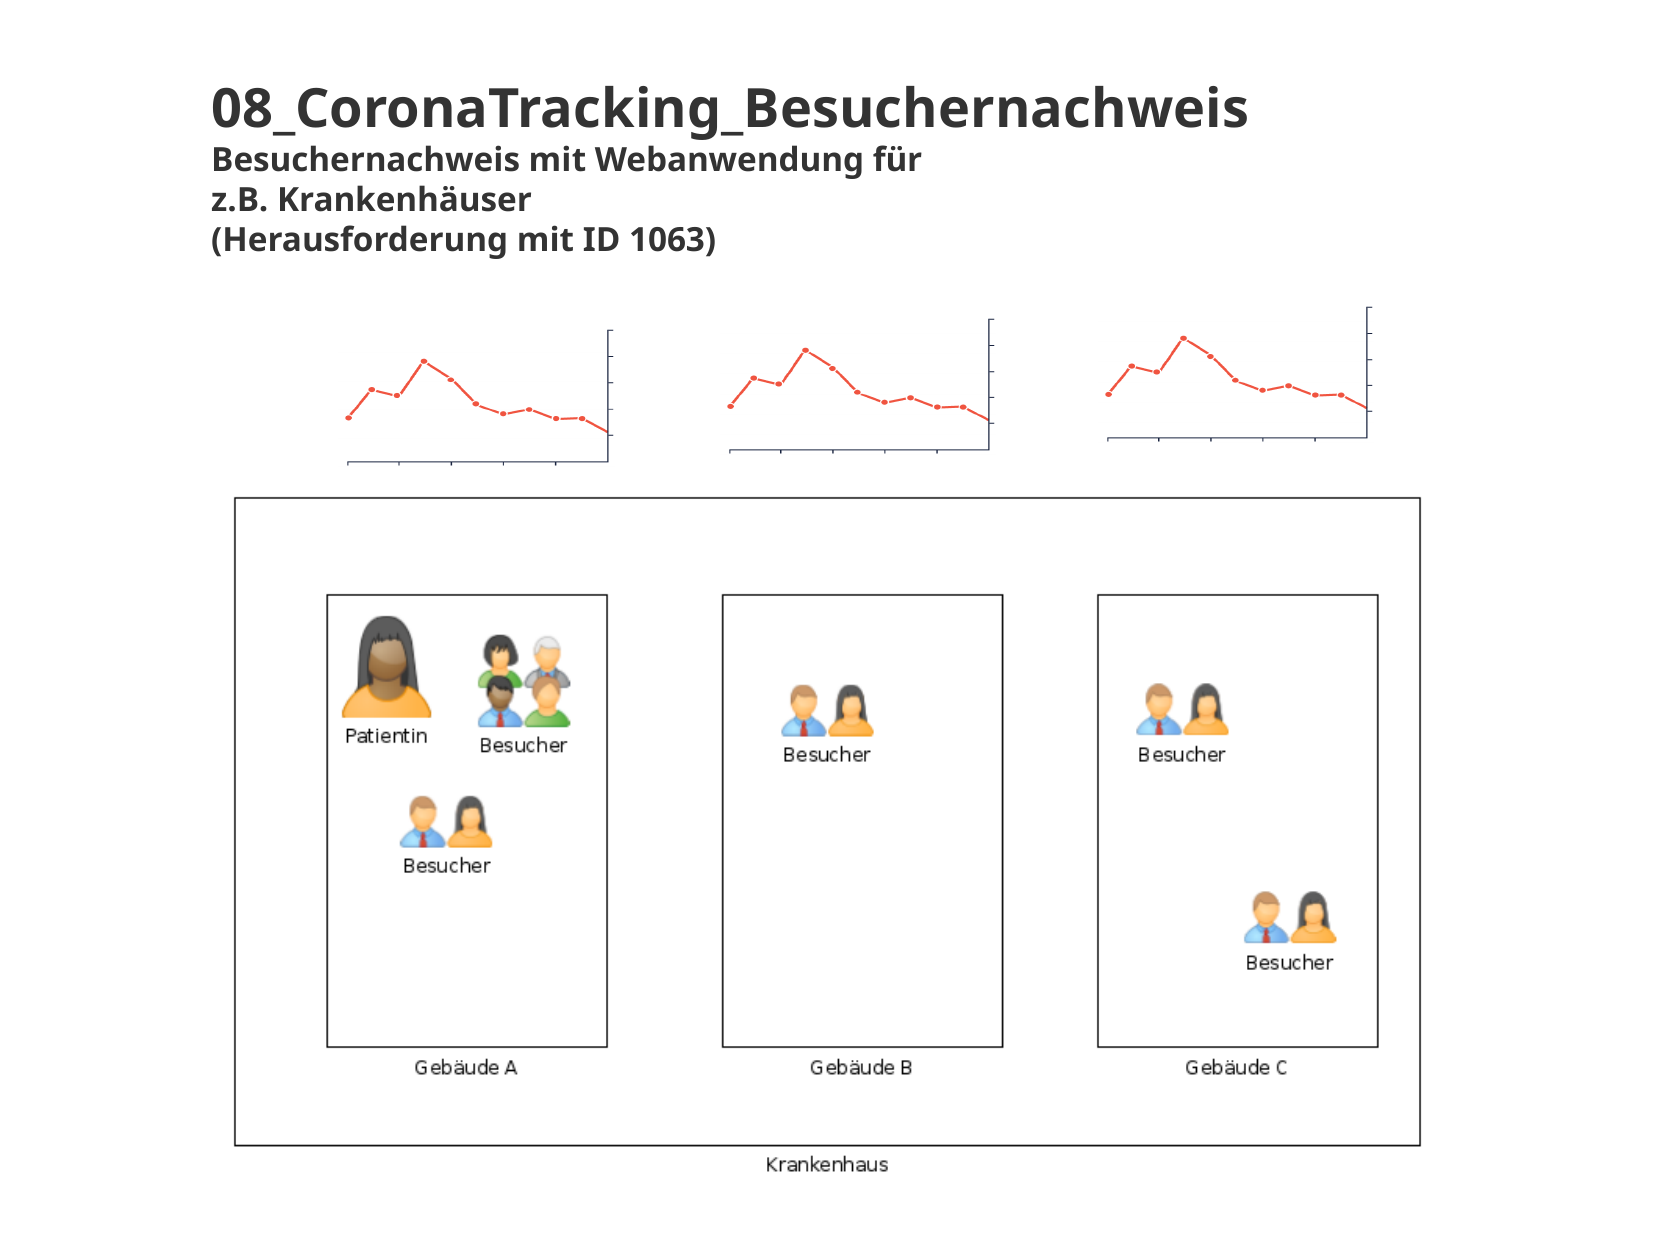

08_CoronaTracking_Besuchernachweis
Besuchernachweis mit Webanwendung für
z.B. Krankenhäuser
(Herausforderung mit ID 1063)